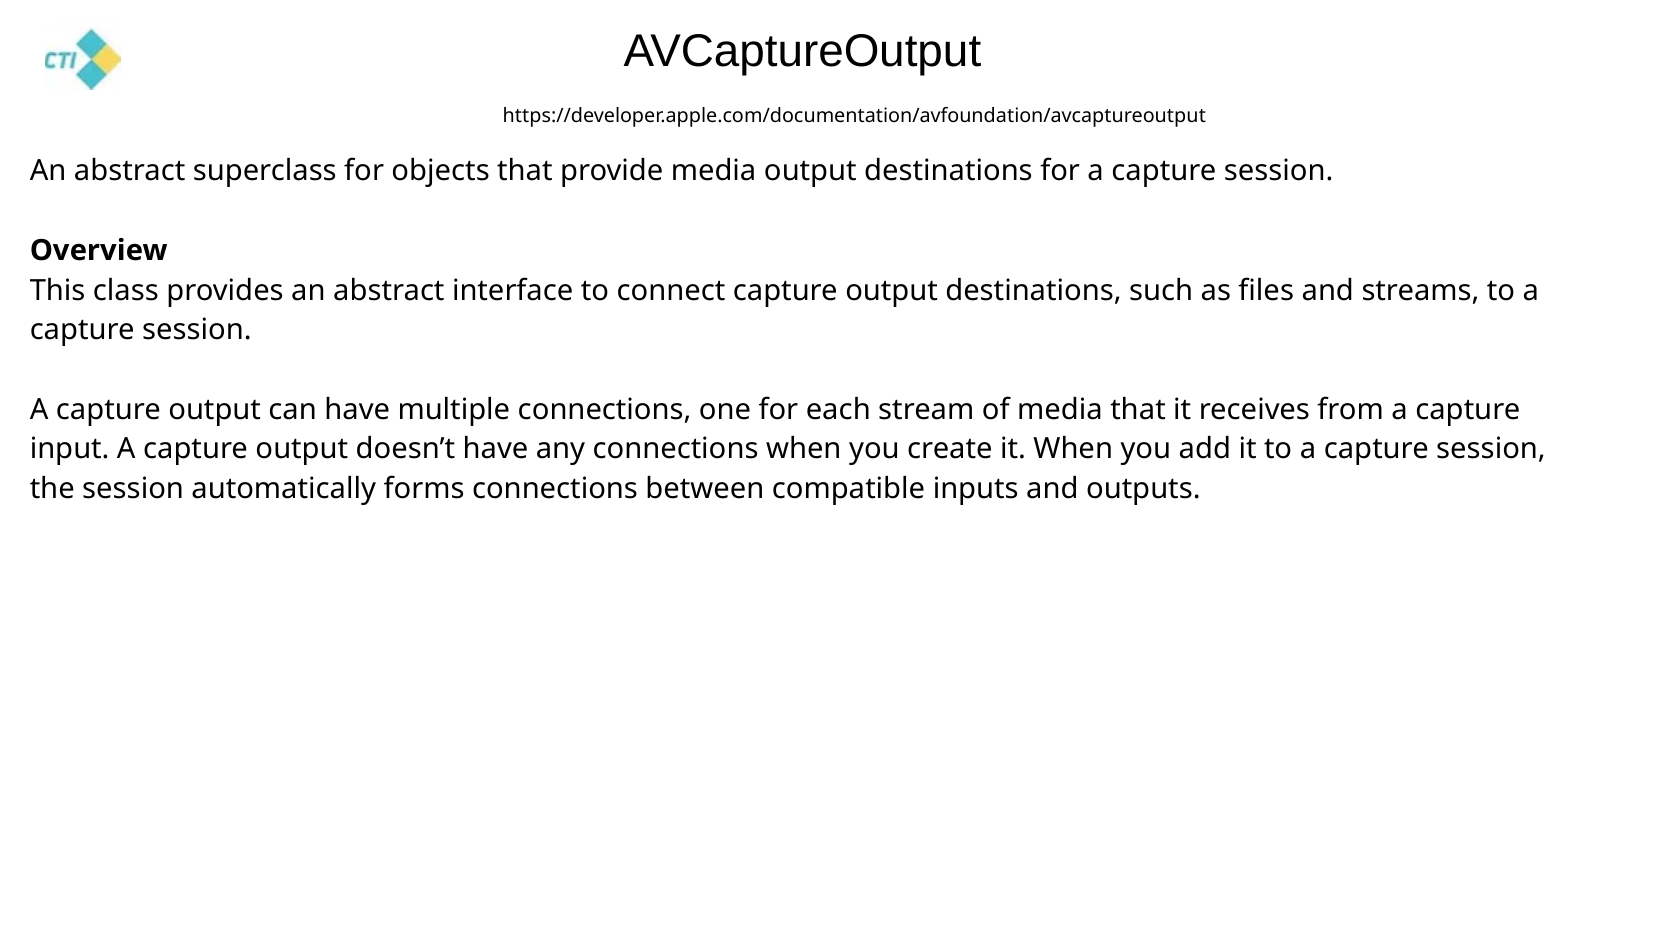

AVCaptureOutput
https://developer.apple.com/documentation/avfoundation/avcaptureoutput
An abstract superclass for objects that provide media output destinations for a capture session.
Overview
This class provides an abstract interface to connect capture output destinations, such as files and streams, to a capture session.
A capture output can have multiple connections, one for each stream of media that it receives from a capture input. A capture output doesn’t have any connections when you create it. When you add it to a capture session, the session automatically forms connections between compatible inputs and outputs.